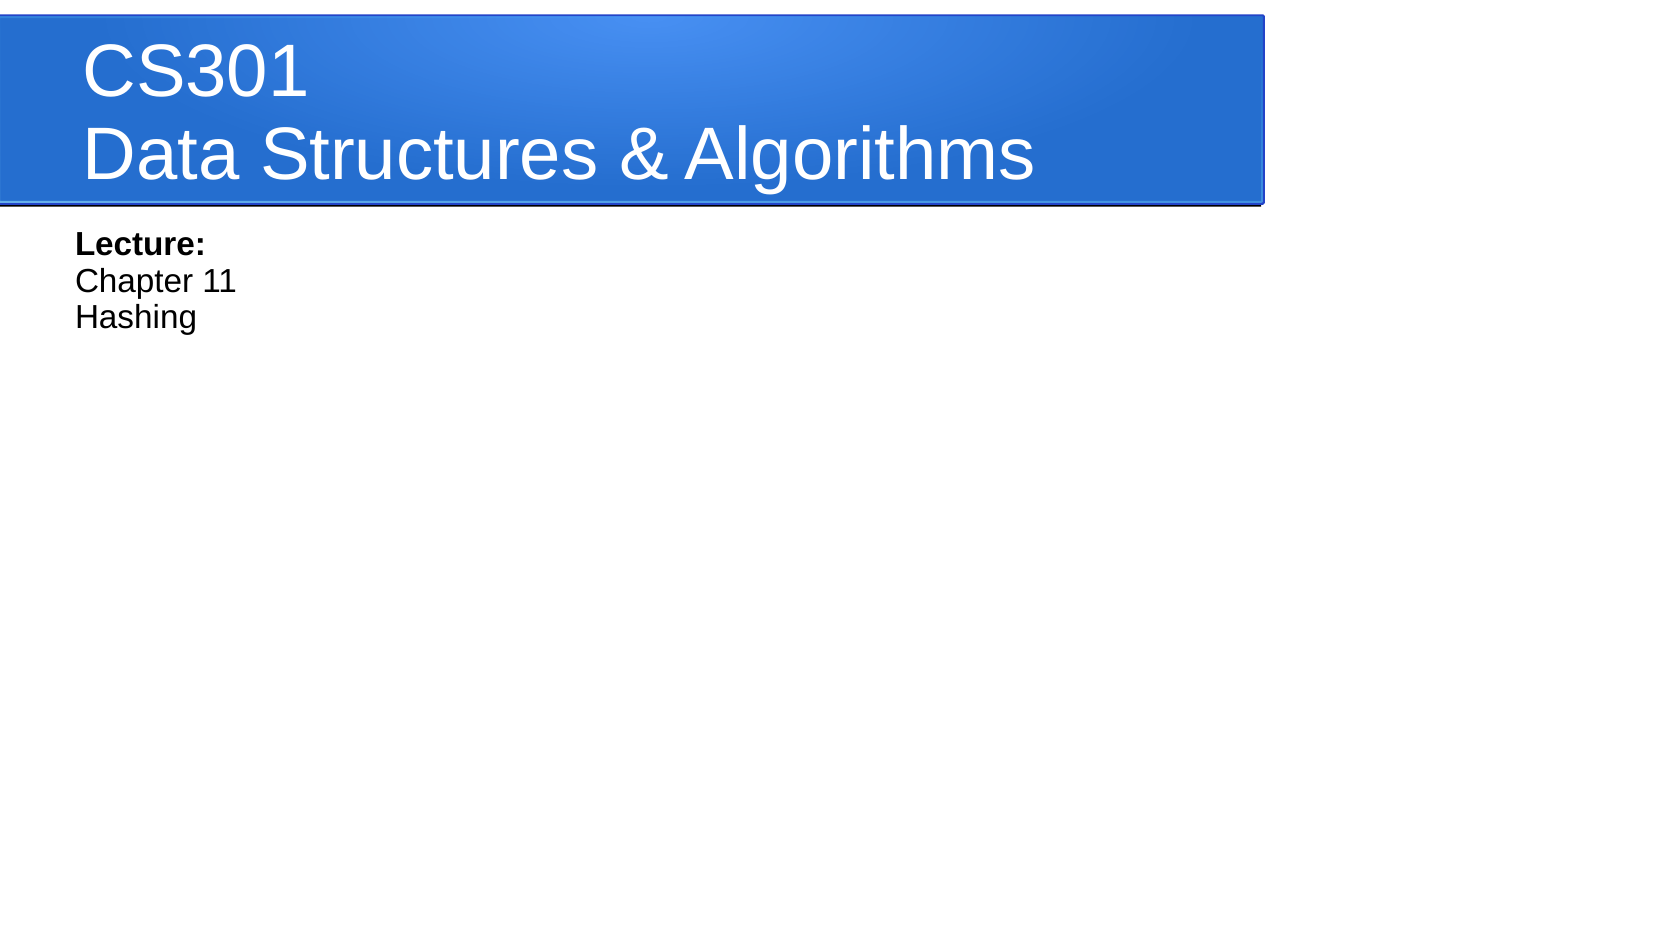

# CS301 Data Structures & Algorithms
Lecture:
Chapter 11
Hashing